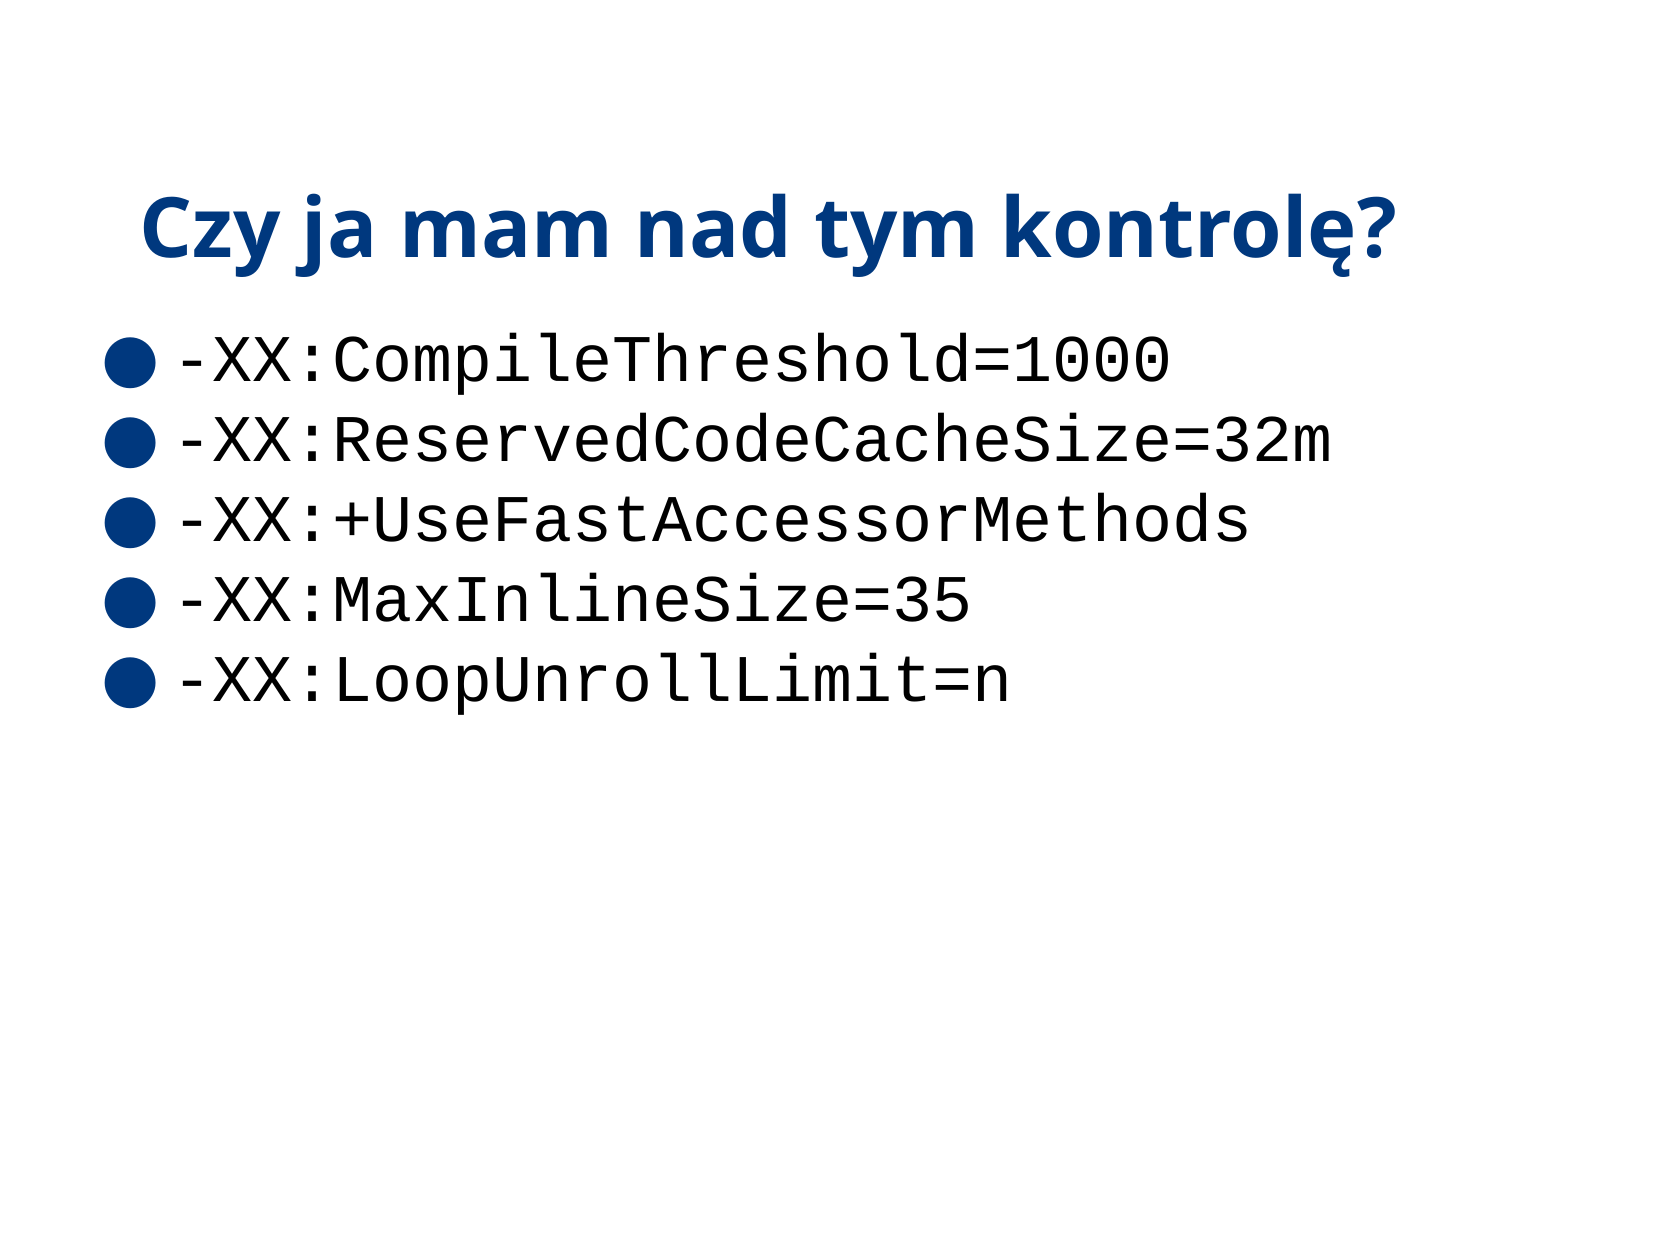

Czy ja mam nad tym kontrolę?
# -XX:CompileThreshold=1000
-XX:ReservedCodeCacheSize=32m
-XX:+UseFastAccessorMethods
-XX:MaxInlineSize=35
-XX:LoopUnrollLimit=n